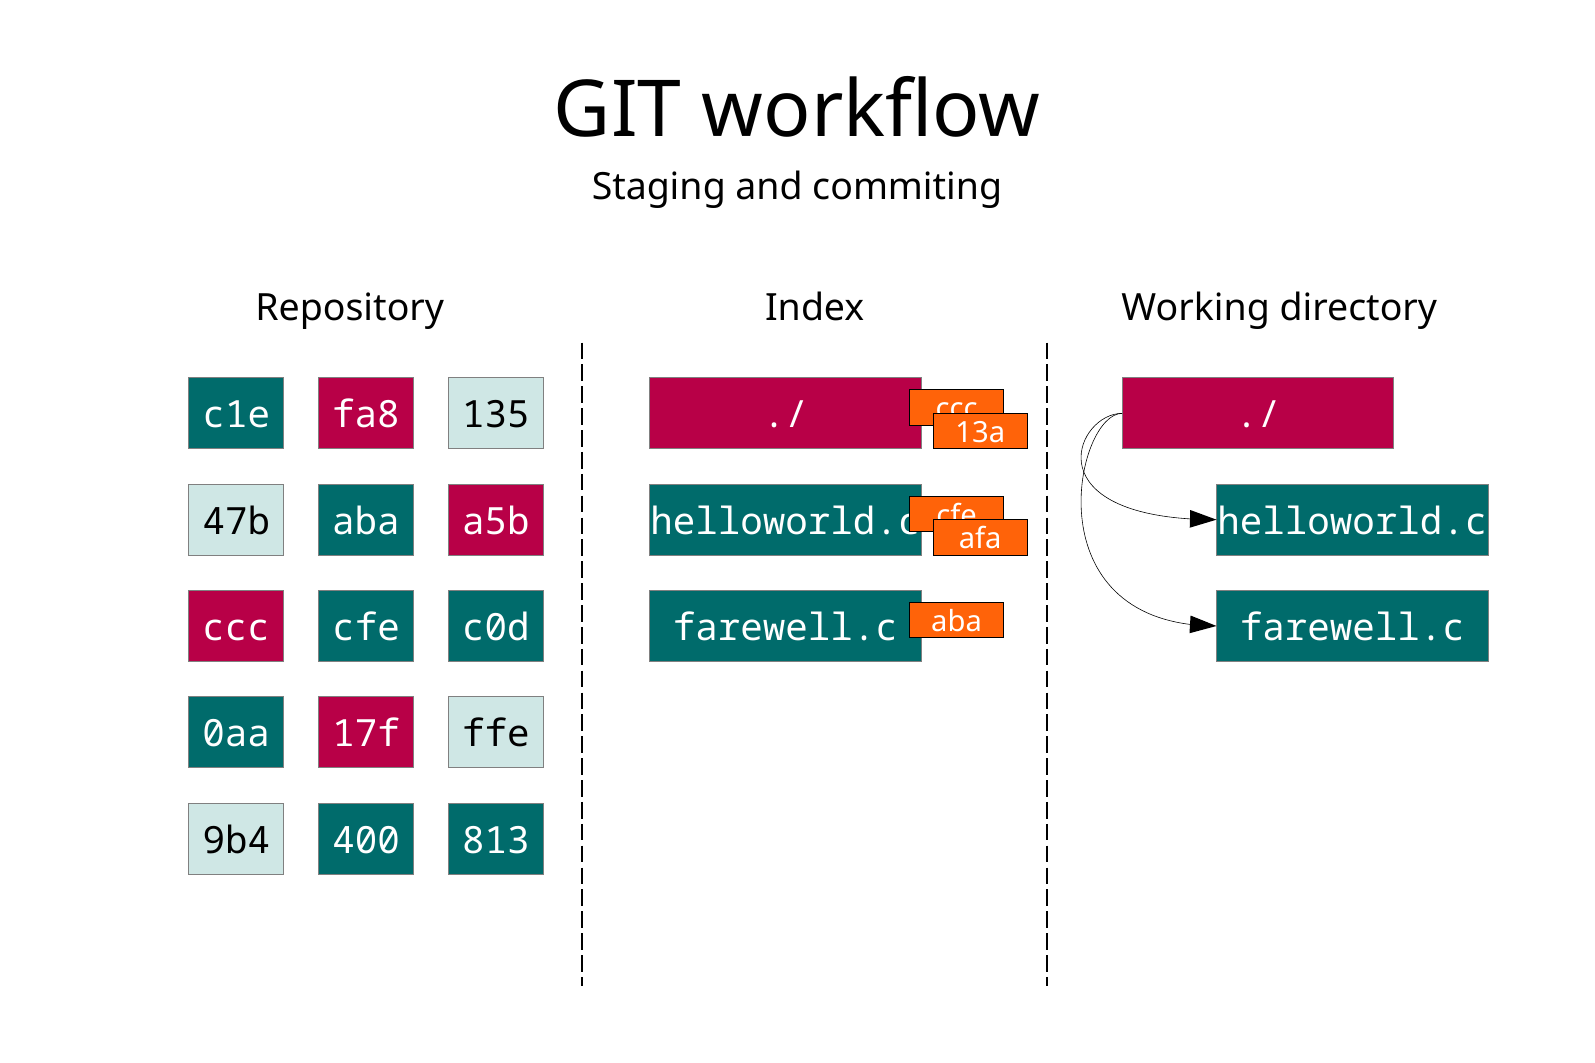

# GIT workflow Staging and commiting
| Repository | Index | Working directory |
| --- | --- | --- |
| | | |
c1e
fa8
135
./
./
ccc
13a
47b
aba
a5b
helloworld.c
helloworld.c
cfe
afa
ccc
cfe
c0d
farewell.c
farewell.c
aba
0aa
17f
ffe
9b4
400
813